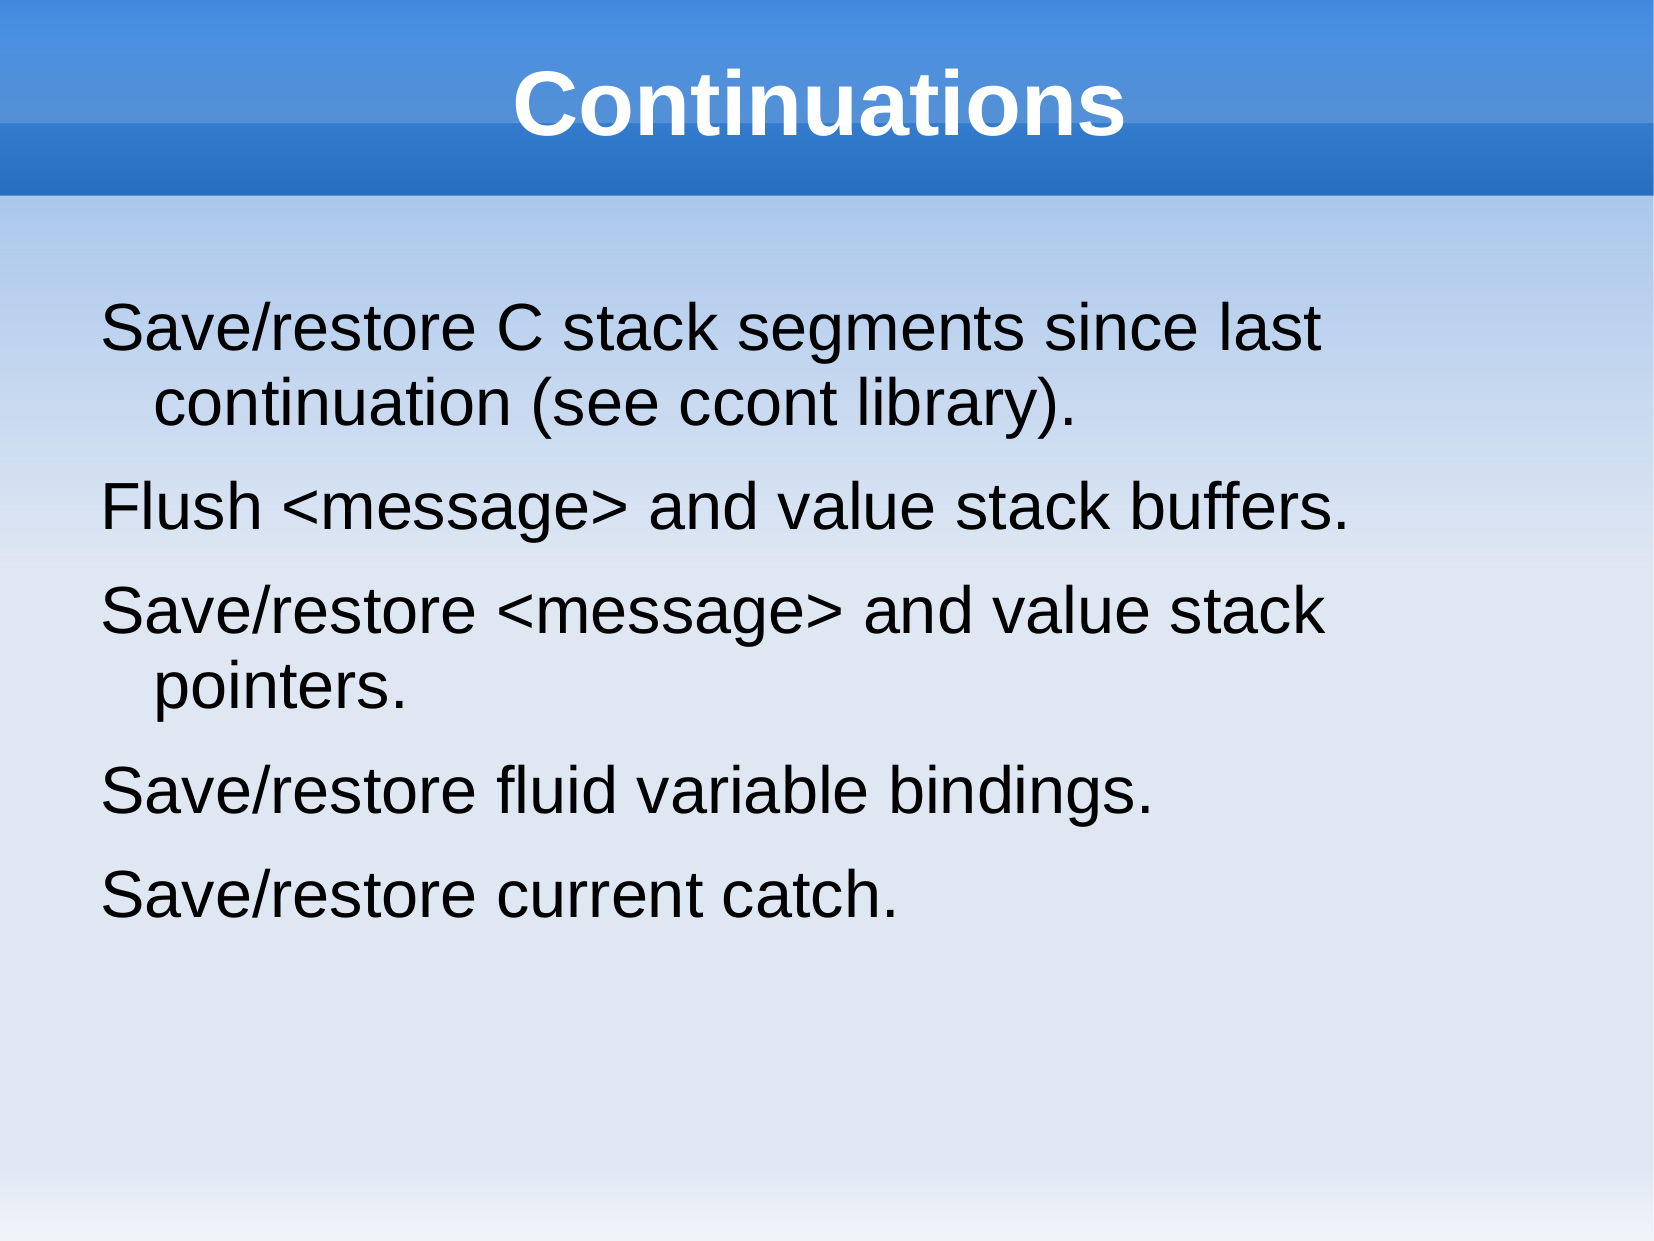

# Continuations
Save/restore C stack segments since last continuation (see ccont library).
Flush <message> and value stack buffers.
Save/restore <message> and value stack pointers.
Save/restore fluid variable bindings.
Save/restore current catch.